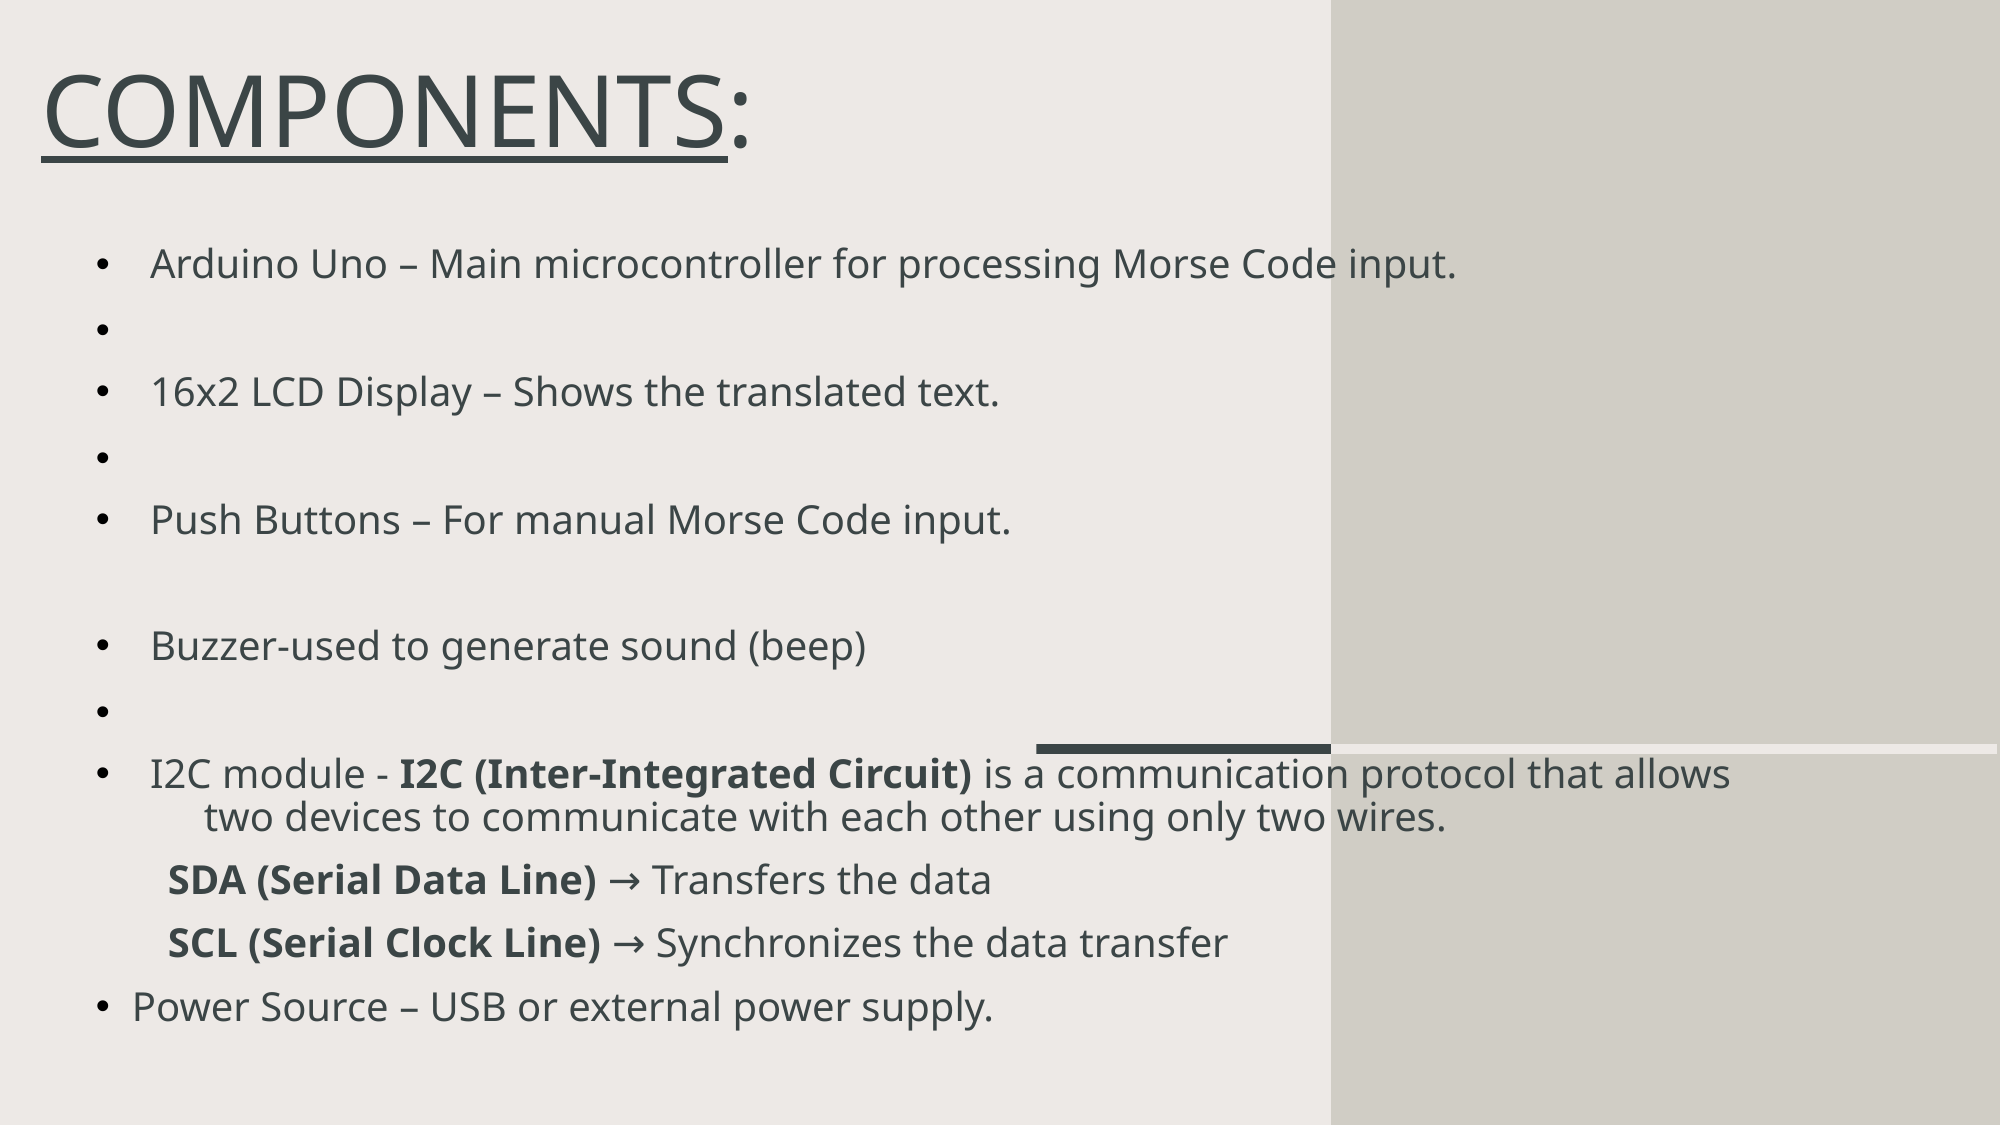

# COMPONENTS:
Arduino Uno – Main microcontroller for processing Morse Code input.
16x2 LCD Display – Shows the translated text.
Push Buttons – For manual Morse Code input.
Buzzer-used to generate sound (beep)
I2C module - I2C (Inter-Integrated Circuit) is a communication protocol that allows two devices to communicate with each other using only two wires.
	SDA (Serial Data Line) → Transfers the data
	SCL (Serial Clock Line) → Synchronizes the data transfer
Power Source – USB or external power supply.